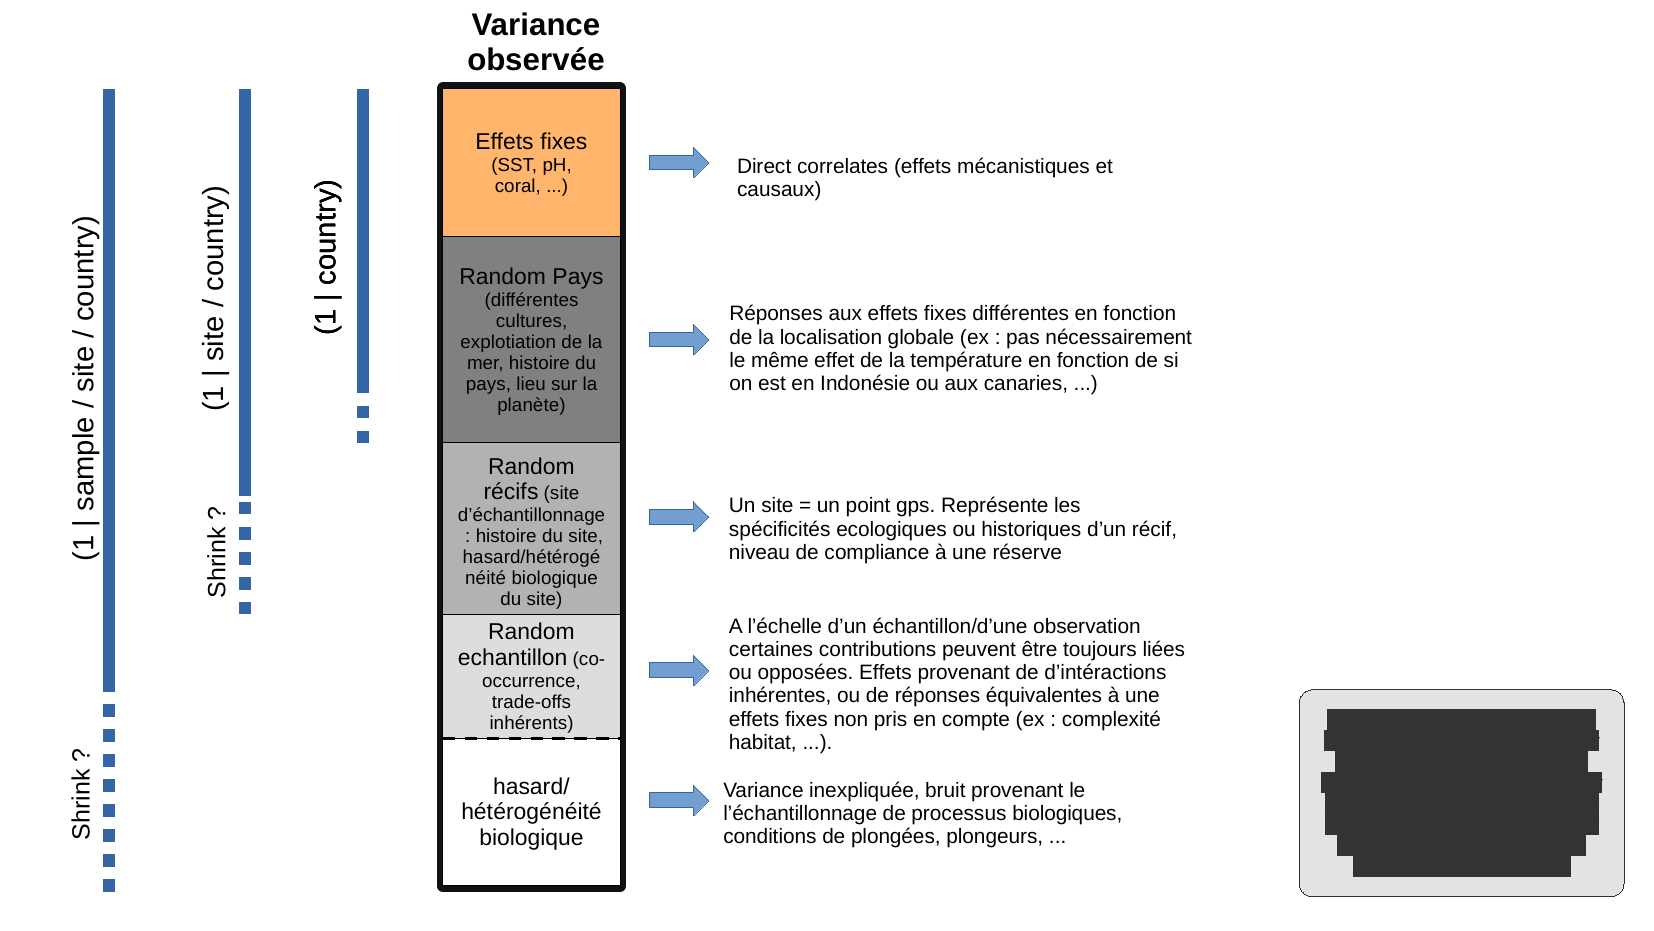

Variance observée
Effets fixes (SST, pH, coral, ...)
Direct correlates (effets mécanistiques et causaux)
(1 | country)
(1 | country)
(1 | country)
Random Pays
(différentes cultures, explotiation de la mer, histoire du pays, lieu sur la planète)
(1 | site / country)
Réponses aux effets fixes différentes en fonction de la localisation globale (ex : pas nécessairement le même effet de la température en fonction de si on est en Indonésie ou aux canaries, ...)
(1 | sample / site / country)
Random récifs (site d’échantillonnage : histoire du site, hasard/hétérogénéité biologique du site)
Un site = un point gps. Représente les spécificités ecologiques ou historiques d’un récif, niveau de compliance à une réserve
Shrink ?
A l’échelle d’un échantillon/d’une observation certaines contributions peuvent être toujours liées ou opposées. Effets provenant de d’intéractions inhérentes, ou de réponses équivalentes à une effets fixes non pris en compte (ex : complexité habitat, ...).
Random echantillon (co-occurrence, trade-offs inhérents)
Shrink parameters: change the strength of the signal required by the random factors. If shrink is very high the model will act as if it has no random factors, if you set these very low (e.g. 3) the model will overfit as it captures more noise. (default value = 50)
hasard/hétérogénéité biologique
Shrink ?
Variance inexpliquée, bruit provenant le l’échantillonnage de processus biologiques, conditions de plongées, plongeurs, ...